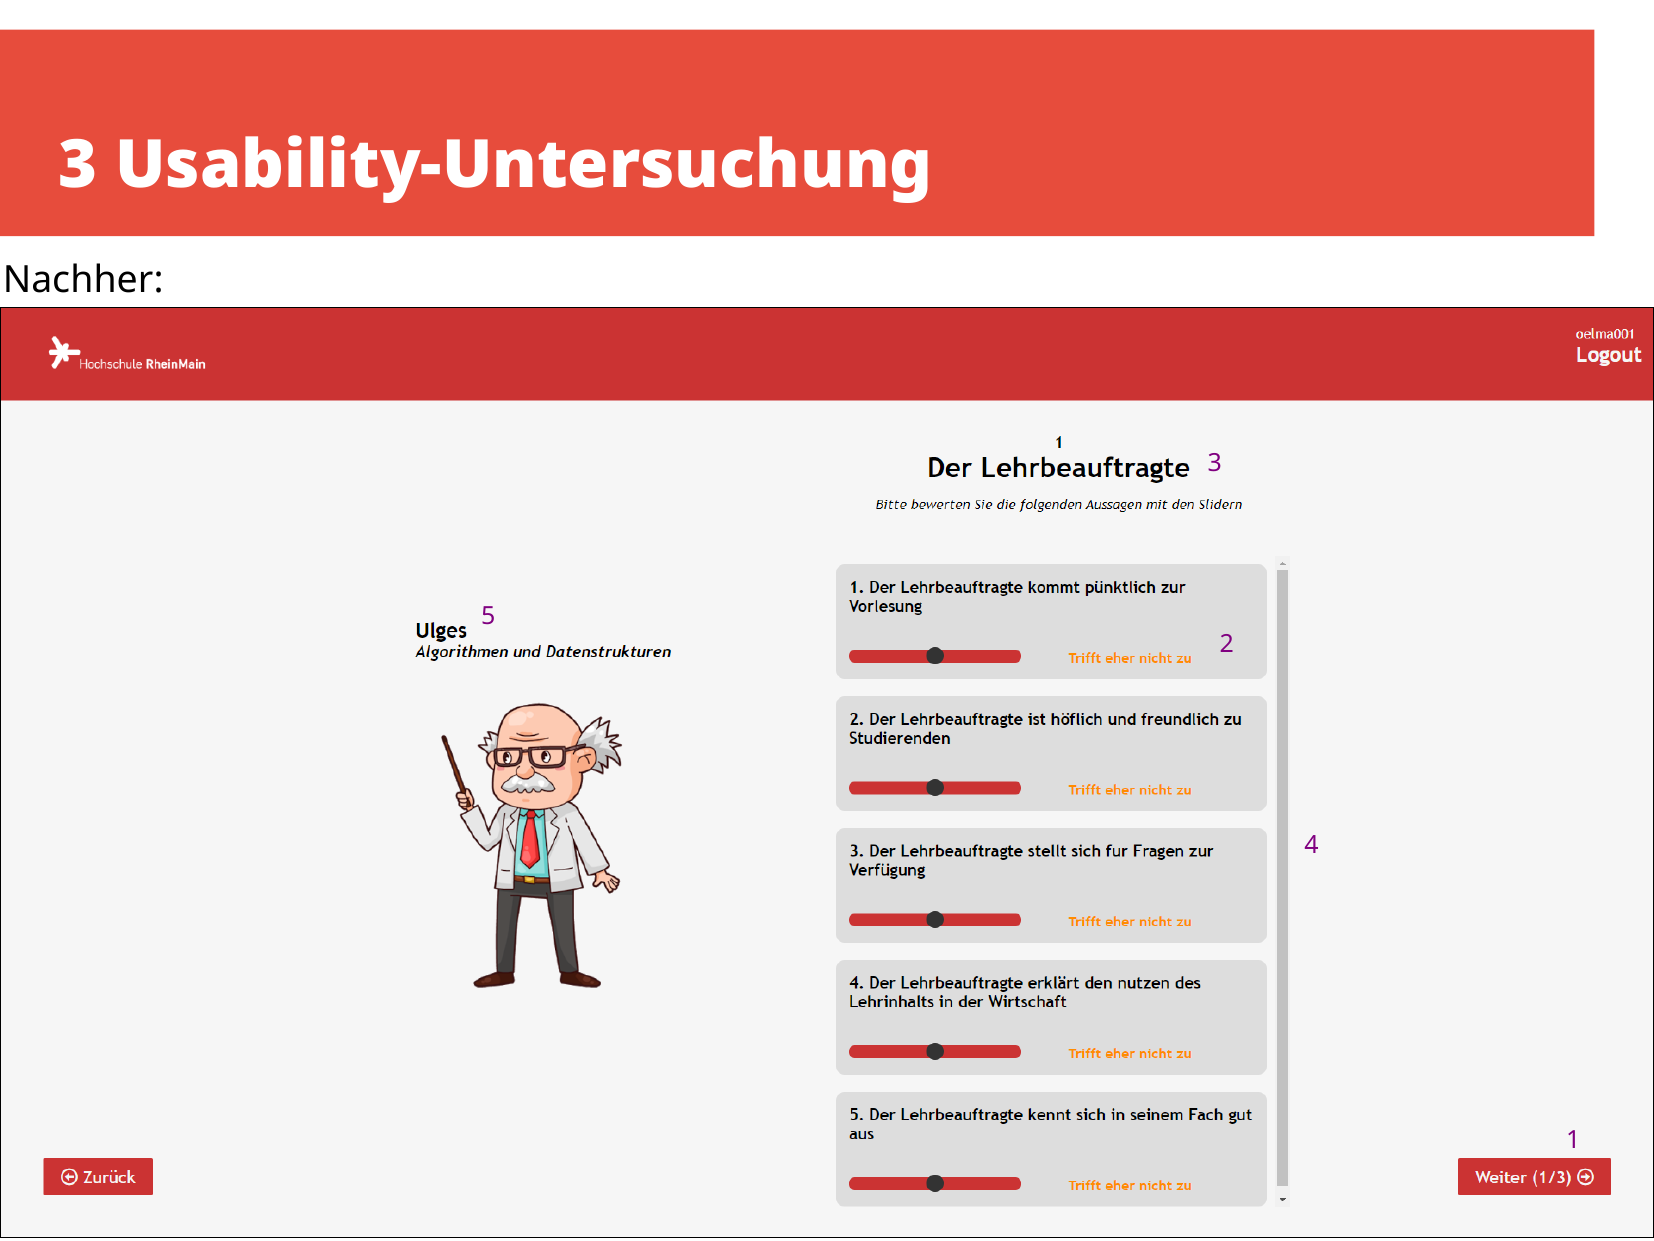

# 3 Usability-Untersuchung
Nachher:
3
5
2
4
1
18